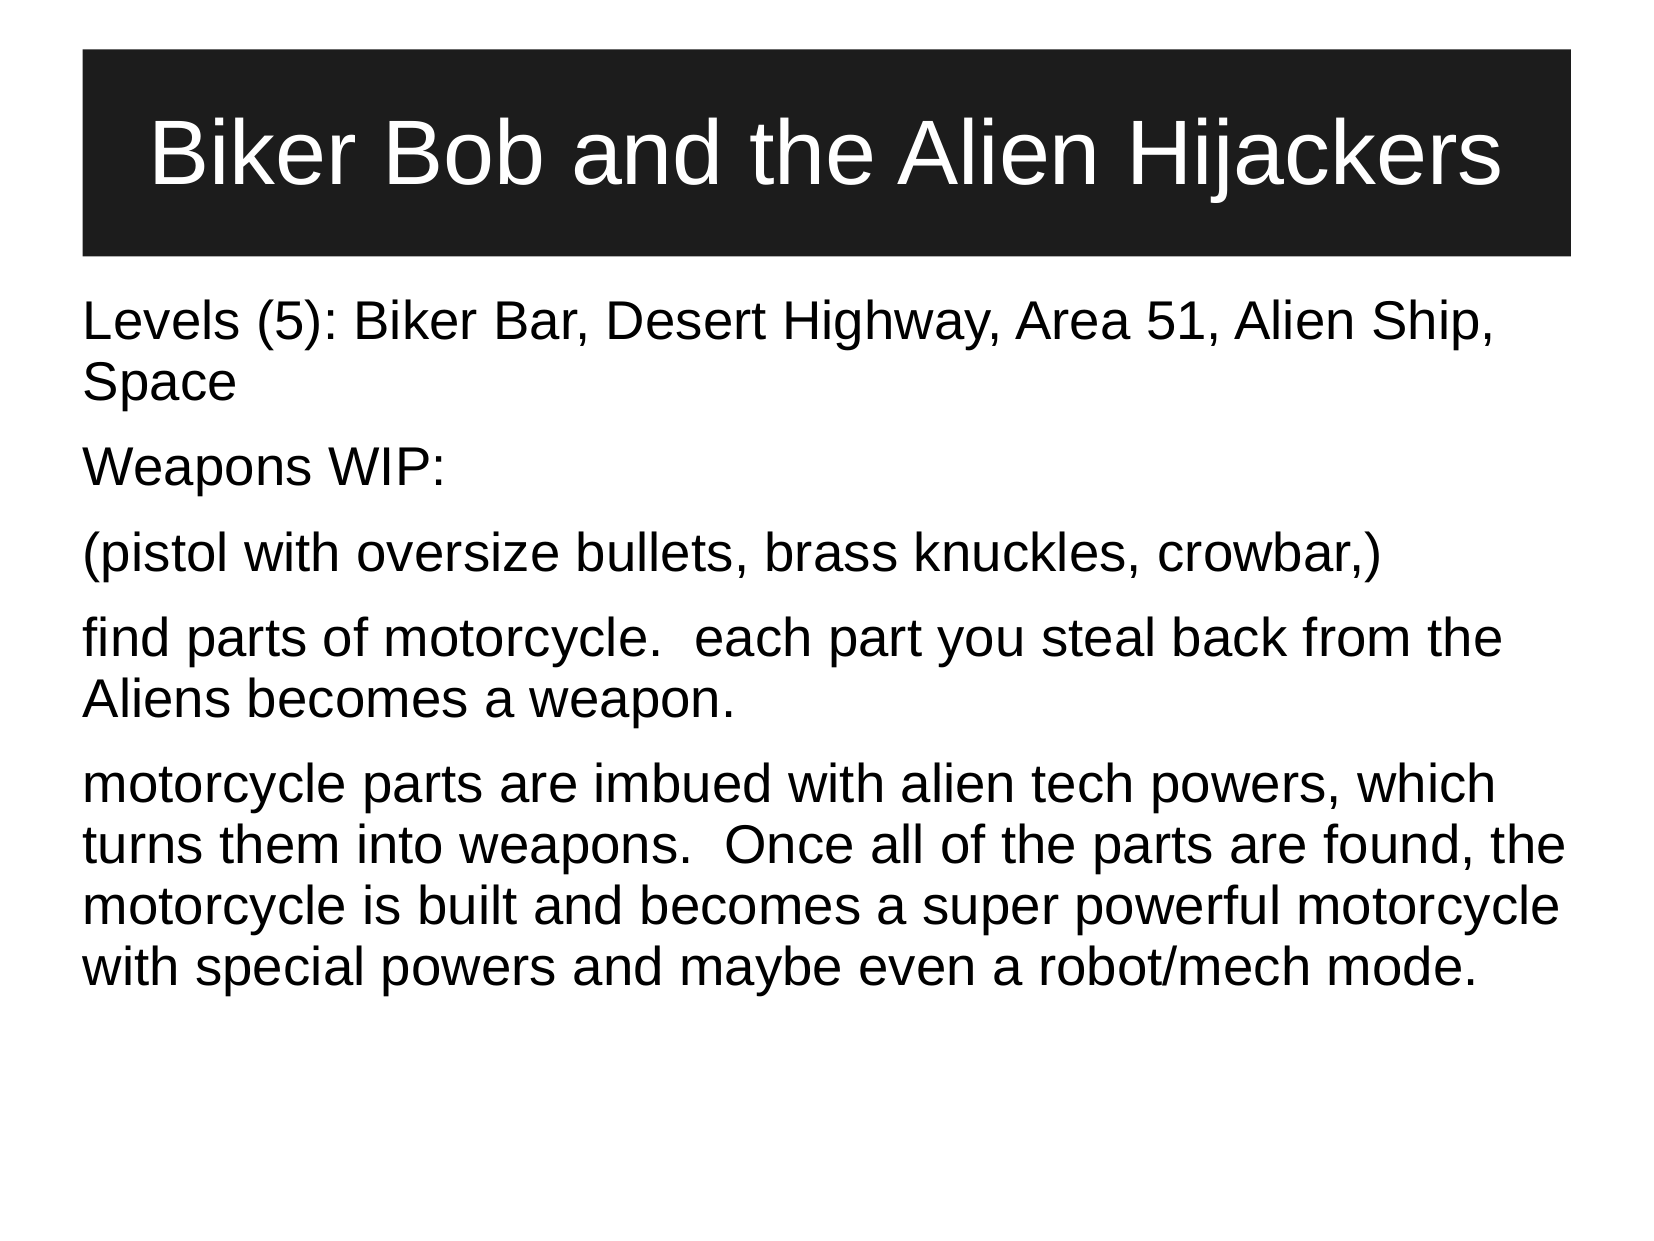

#
Biker Bob and the Alien Hijackers
Levels (5): Biker Bar, Desert Highway, Area 51, Alien Ship, Space
Weapons WIP:
(pistol with oversize bullets, brass knuckles, crowbar,)
find parts of motorcycle. each part you steal back from the Aliens becomes a weapon.
motorcycle parts are imbued with alien tech powers, which turns them into weapons. Once all of the parts are found, the motorcycle is built and becomes a super powerful motorcycle with special powers and maybe even a robot/mech mode.